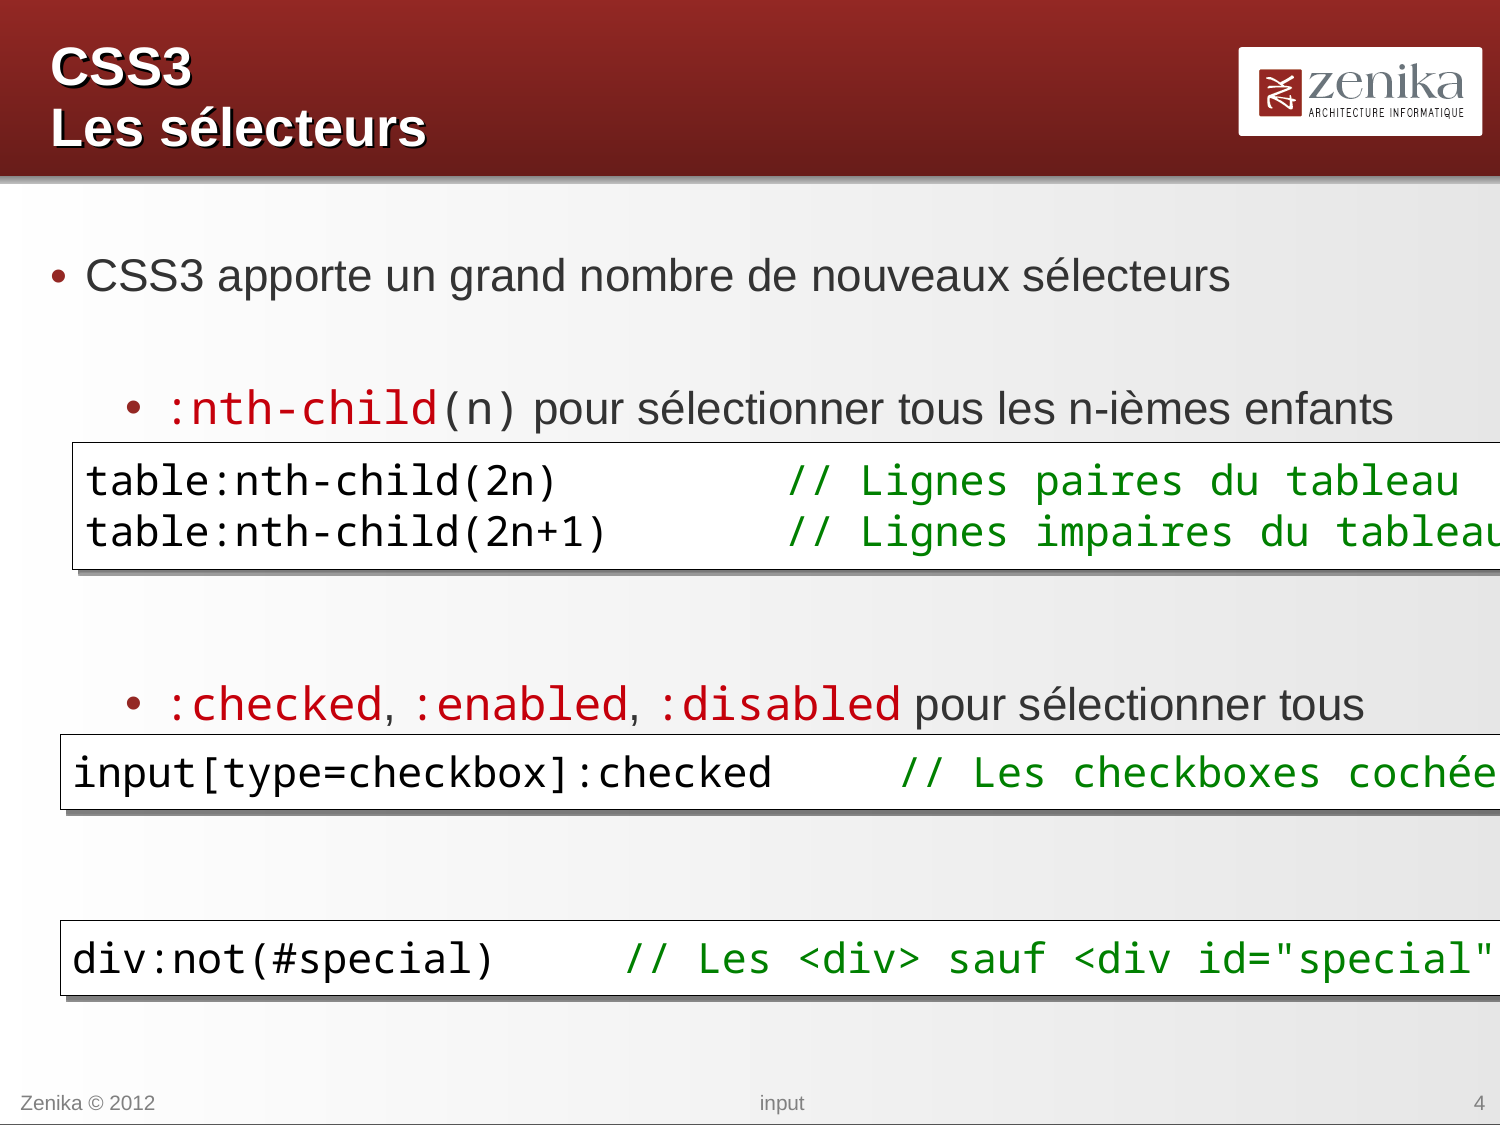

# CSS3 Les sélecteurs
CSS3 apporte un grand nombre de nouveaux sélecteurs
:nth-child(n) pour sélectionner tous les n-ièmes enfants
:checked, :enabled, :disabled pour sélectionner tous les inputs cochés, actifs ou non-actifs
:not(selector) pour exclure certains éléments
table:nth-child(2n) // Lignes paires du tableau
table:nth-child(2n+1) // Lignes impaires du tableau
input[type=checkbox]:checked // Les checkboxes cochées
div:not(#special) // Les <div> sauf <div id="special">